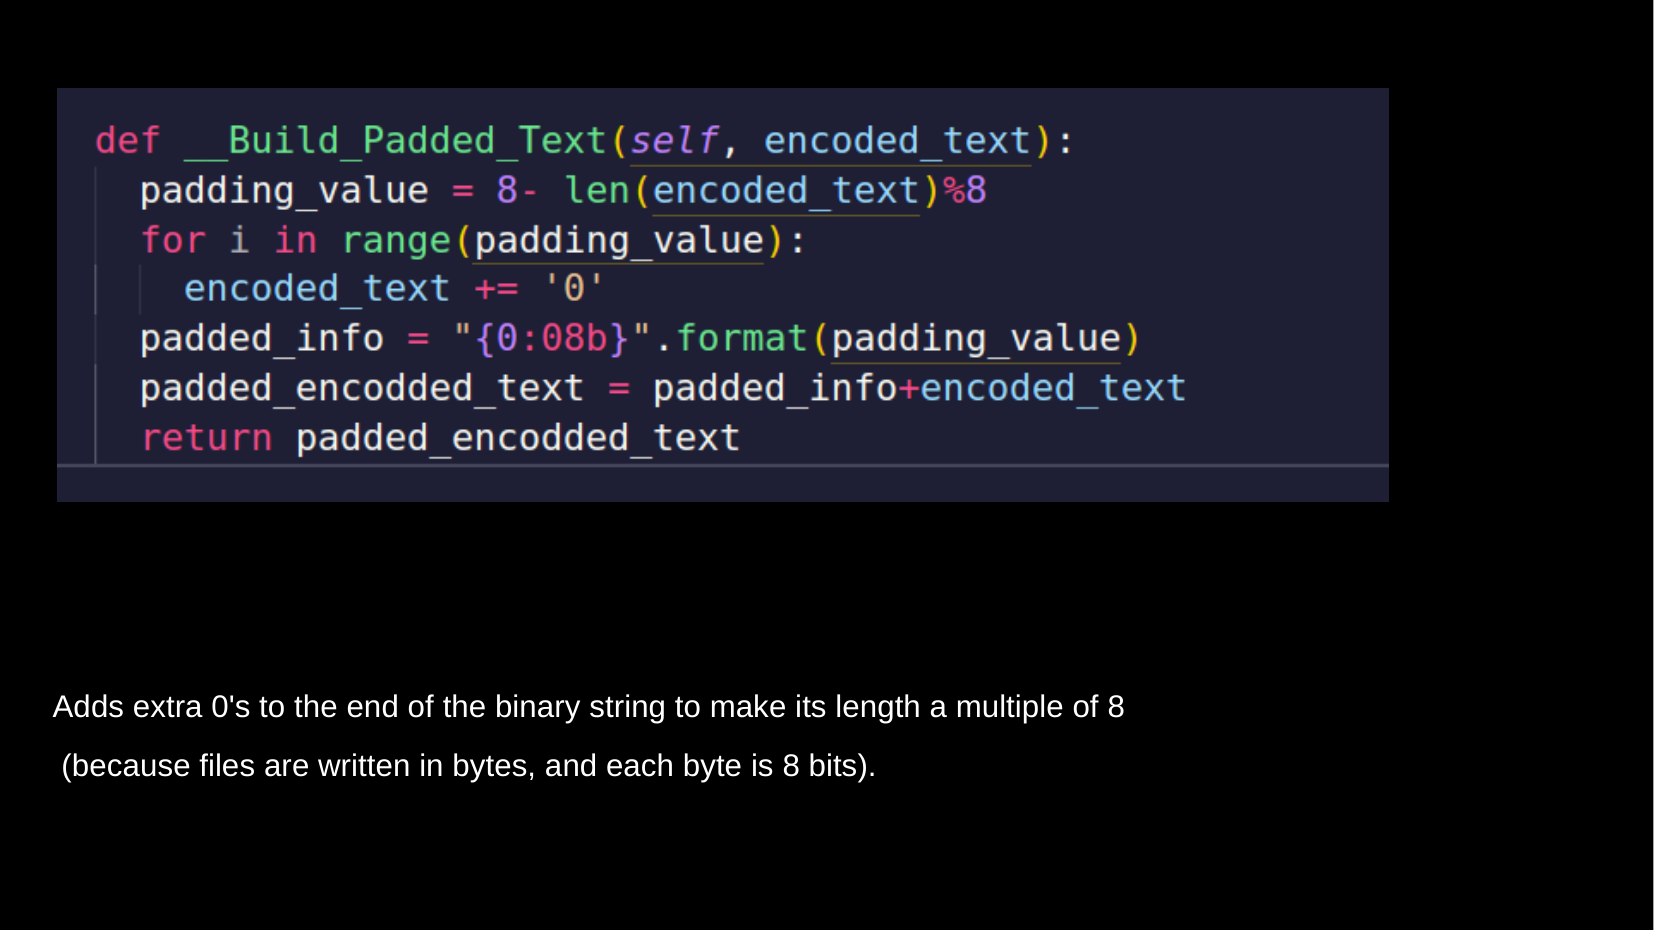

Adds extra 0's to the end of the binary string to make its length a multiple of 8
 (because files are written in bytes, and each byte is 8 bits).